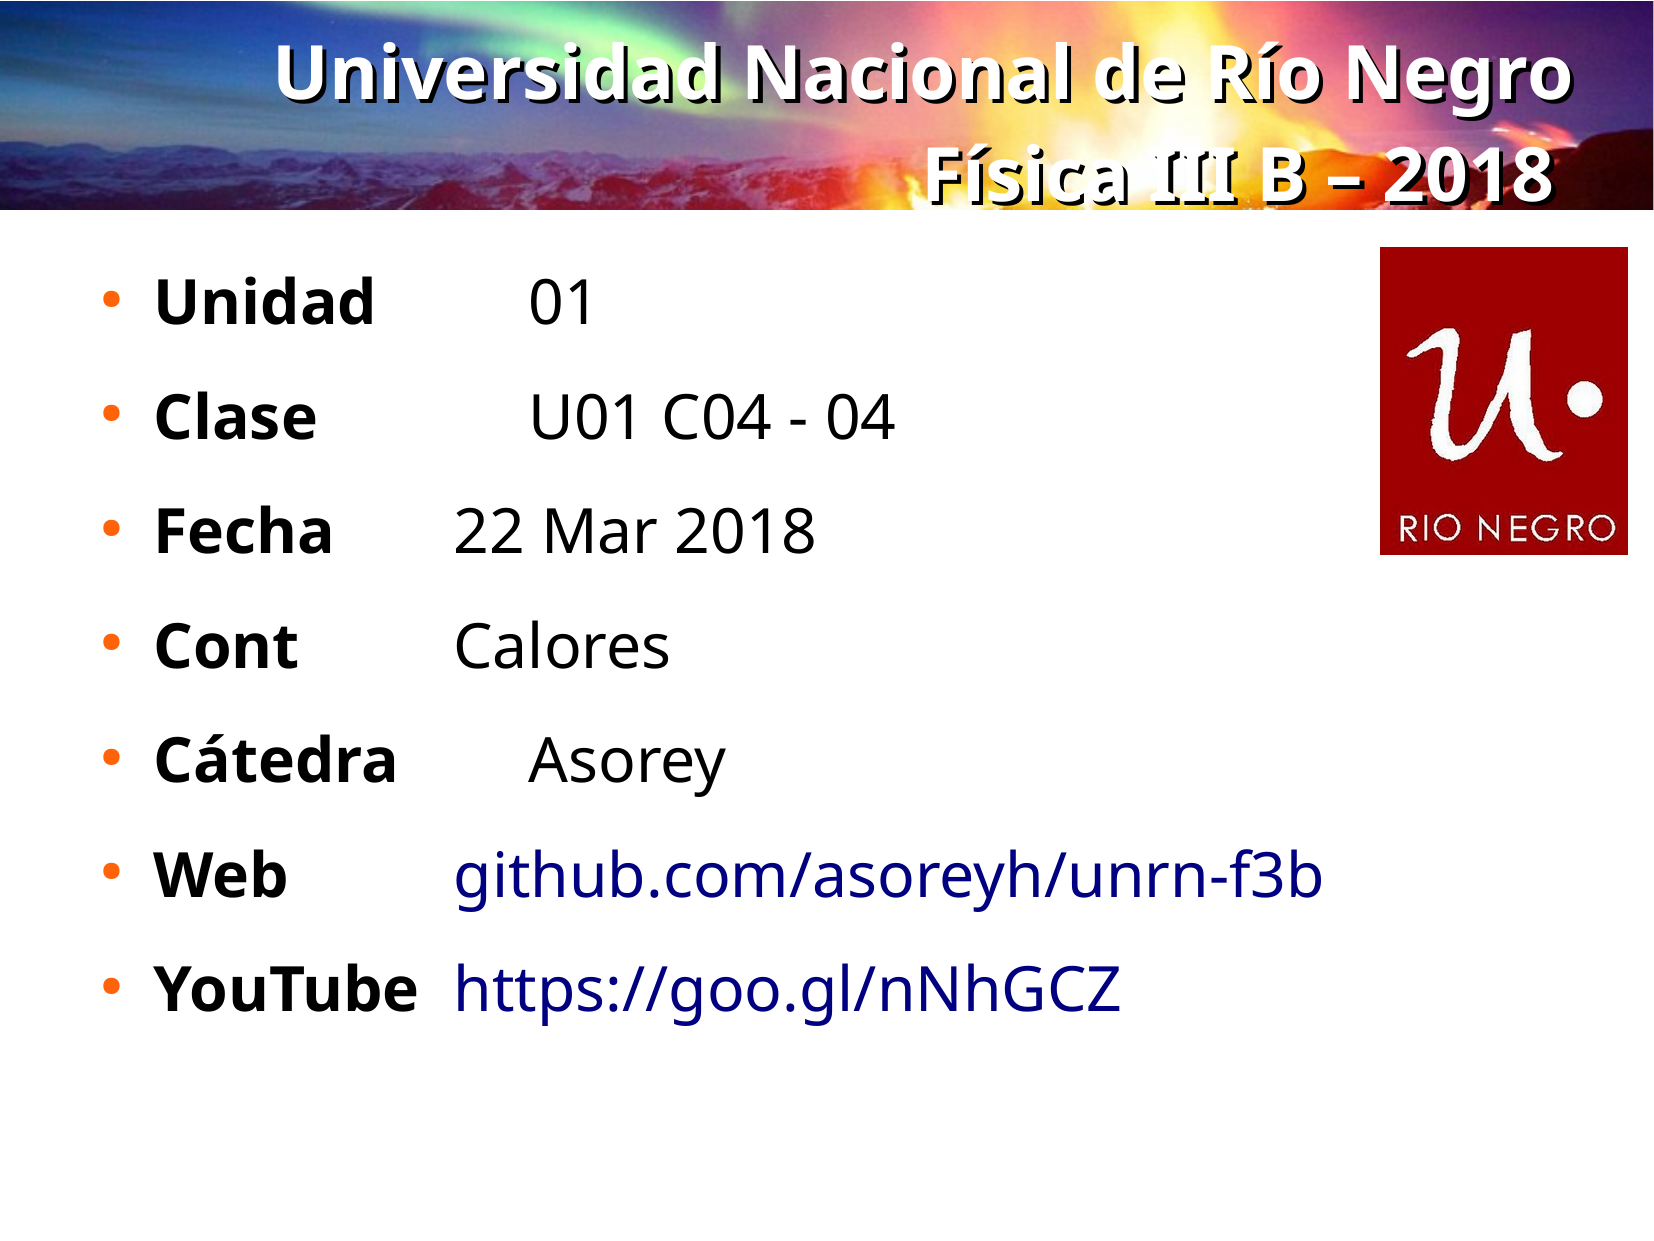

# Universidad Nacional de Río Negro Física III B – 2018
Unidad 		01
Clase			U01 C04 - 04
Fecha		22 Mar 2018
Cont			Calores
Cátedra		Asorey
Web			github.com/asoreyh/unrn-f3b
YouTube	https://goo.gl/nNhGCZ